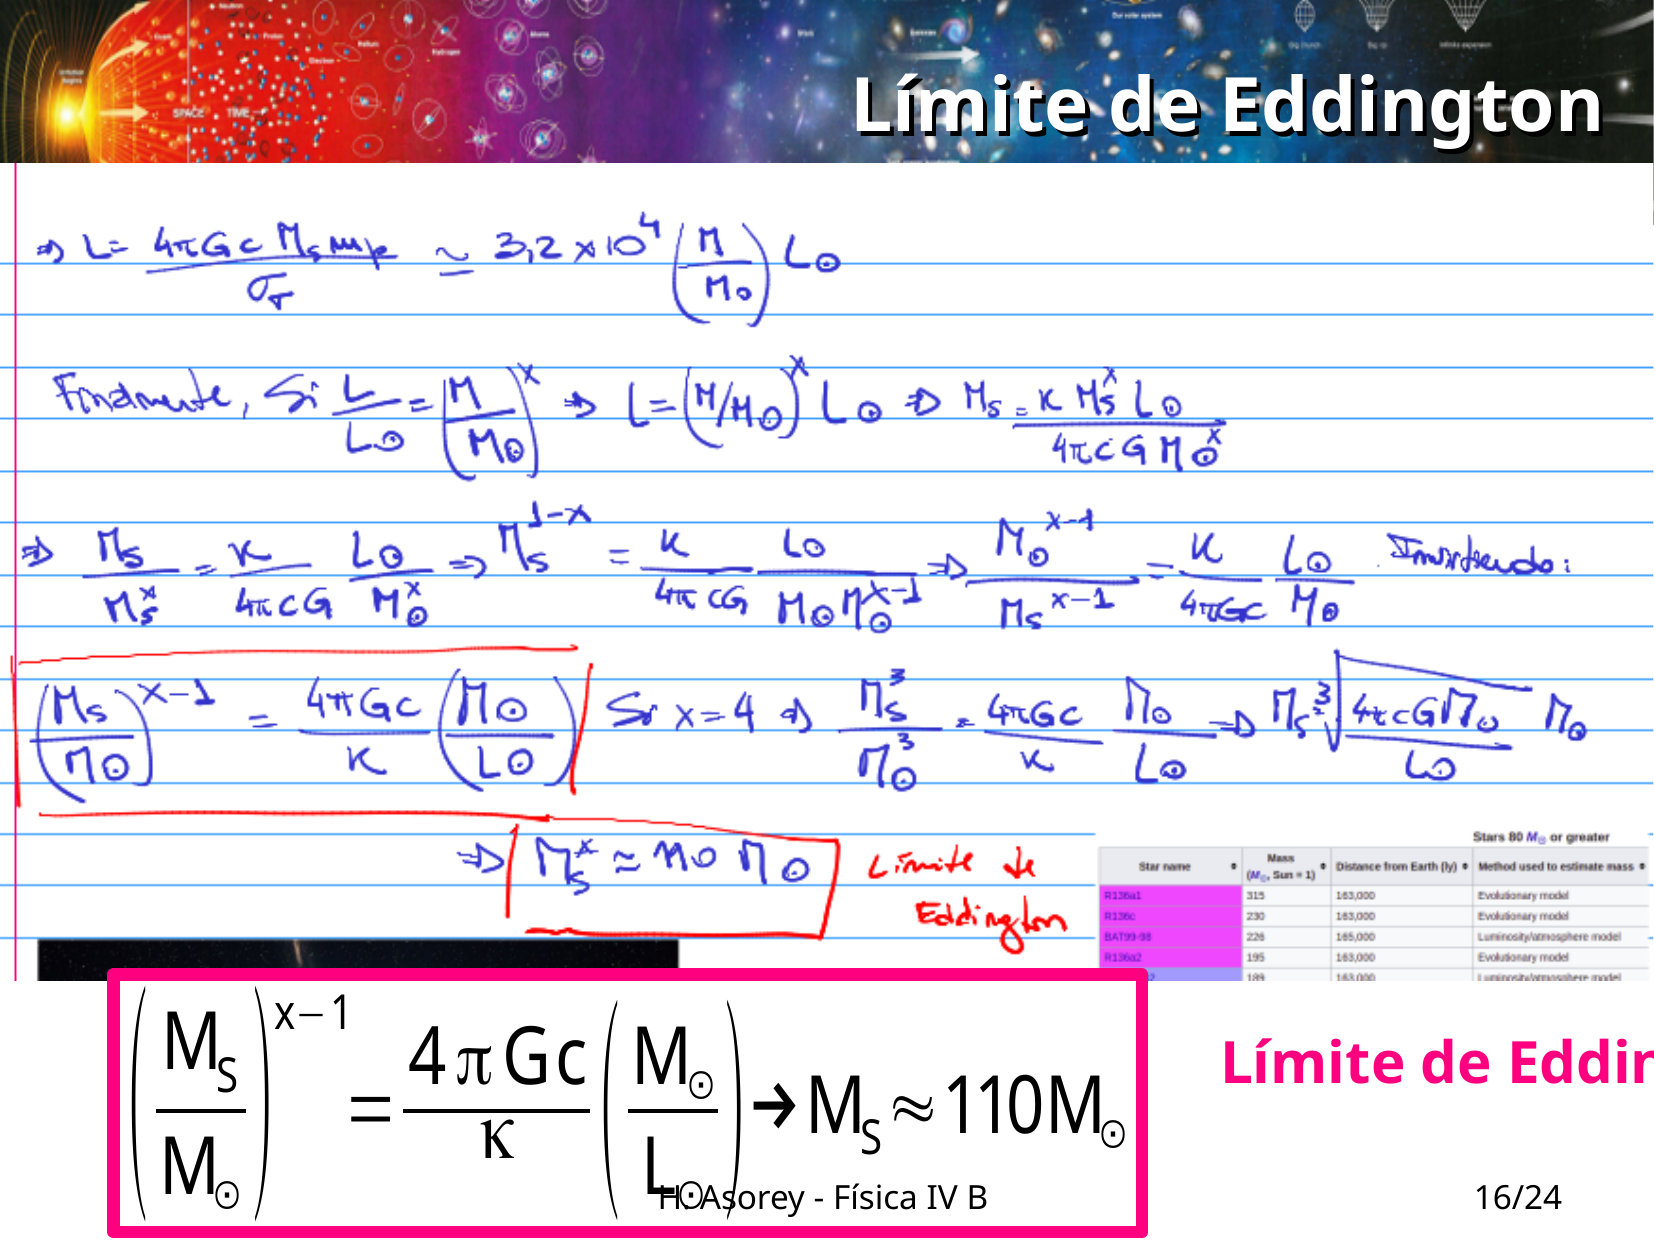

# Límite de Eddington
Límite de Eddington
H. Asorey - Física IV B
16